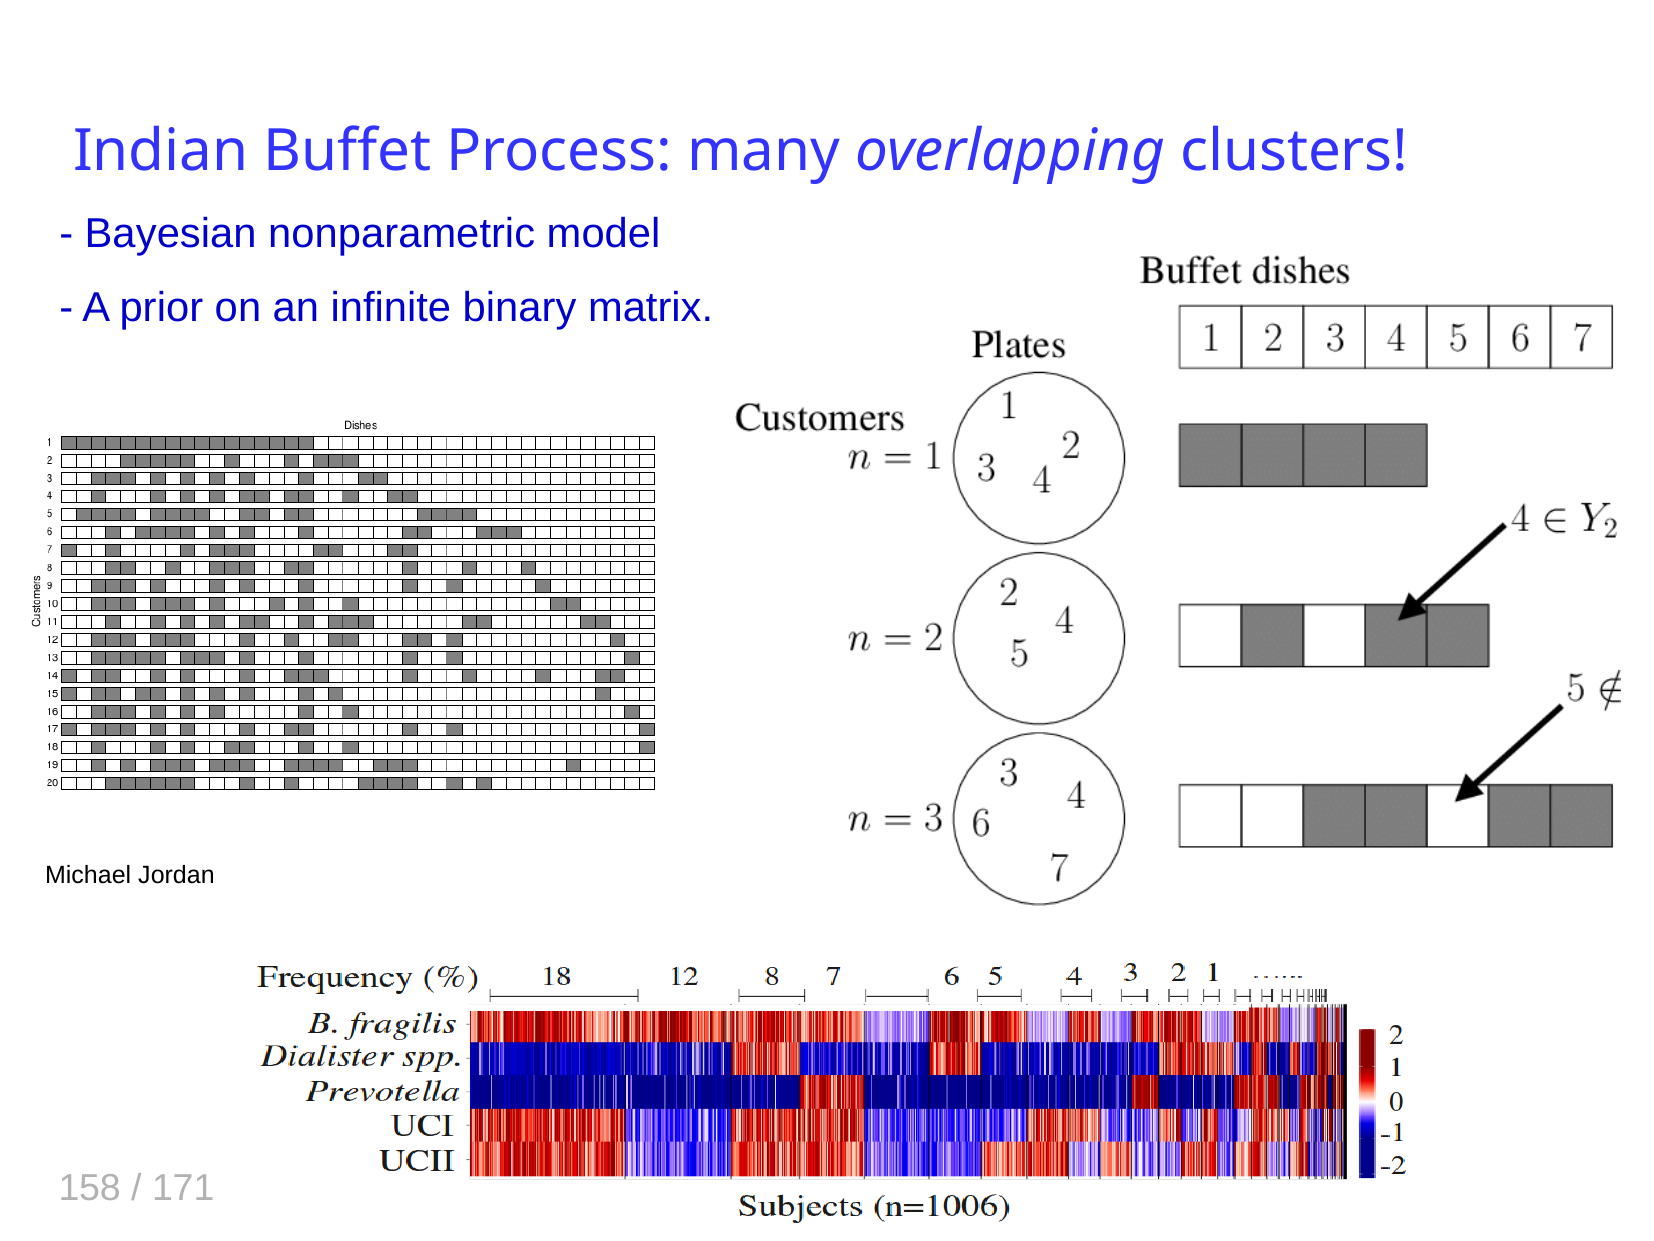

Indian Buffet Process: many overlapping clusters!
- Bayesian nonparametric model
- A prior on an infinite binary matrix.
Michael Jordan